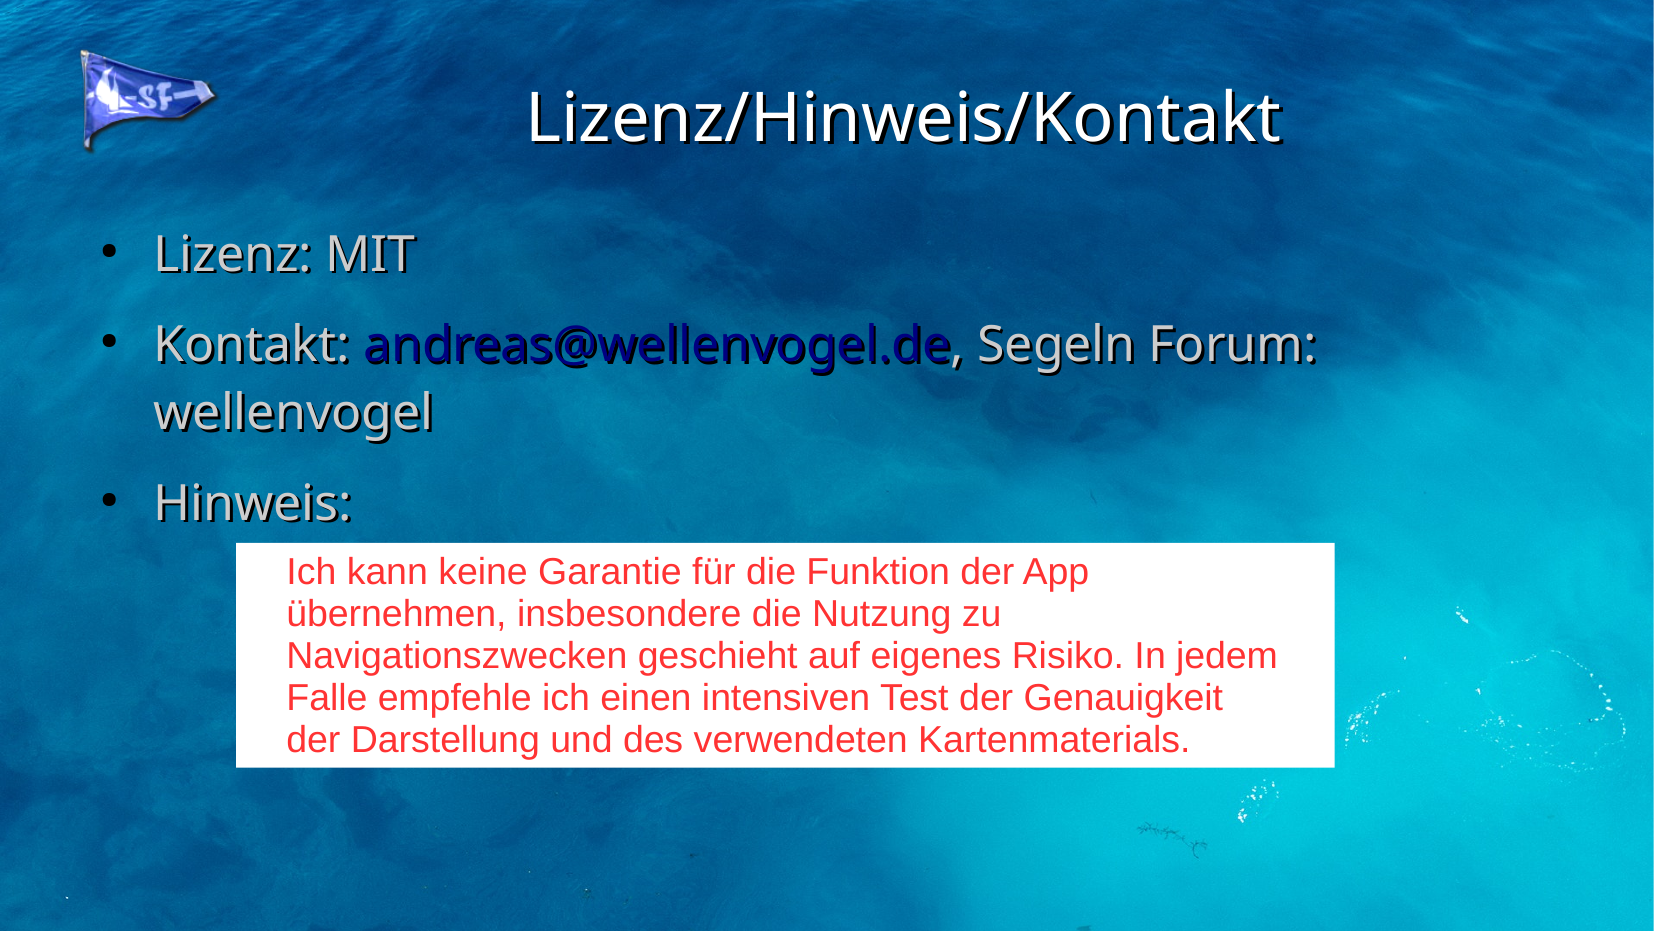

# Lizenz/Hinweis/Kontakt
Lizenz: MIT
Kontakt: andreas@wellenvogel.de, Segeln Forum: wellenvogel
Hinweis:
Ich kann keine Garantie für die Funktion der App übernehmen, insbesondere die Nutzung zu Navigationszwecken geschieht auf eigenes Risiko. In jedem Falle empfehle ich einen intensiven Test der Genauigkeit der Darstellung und des verwendeten Kartenmaterials.